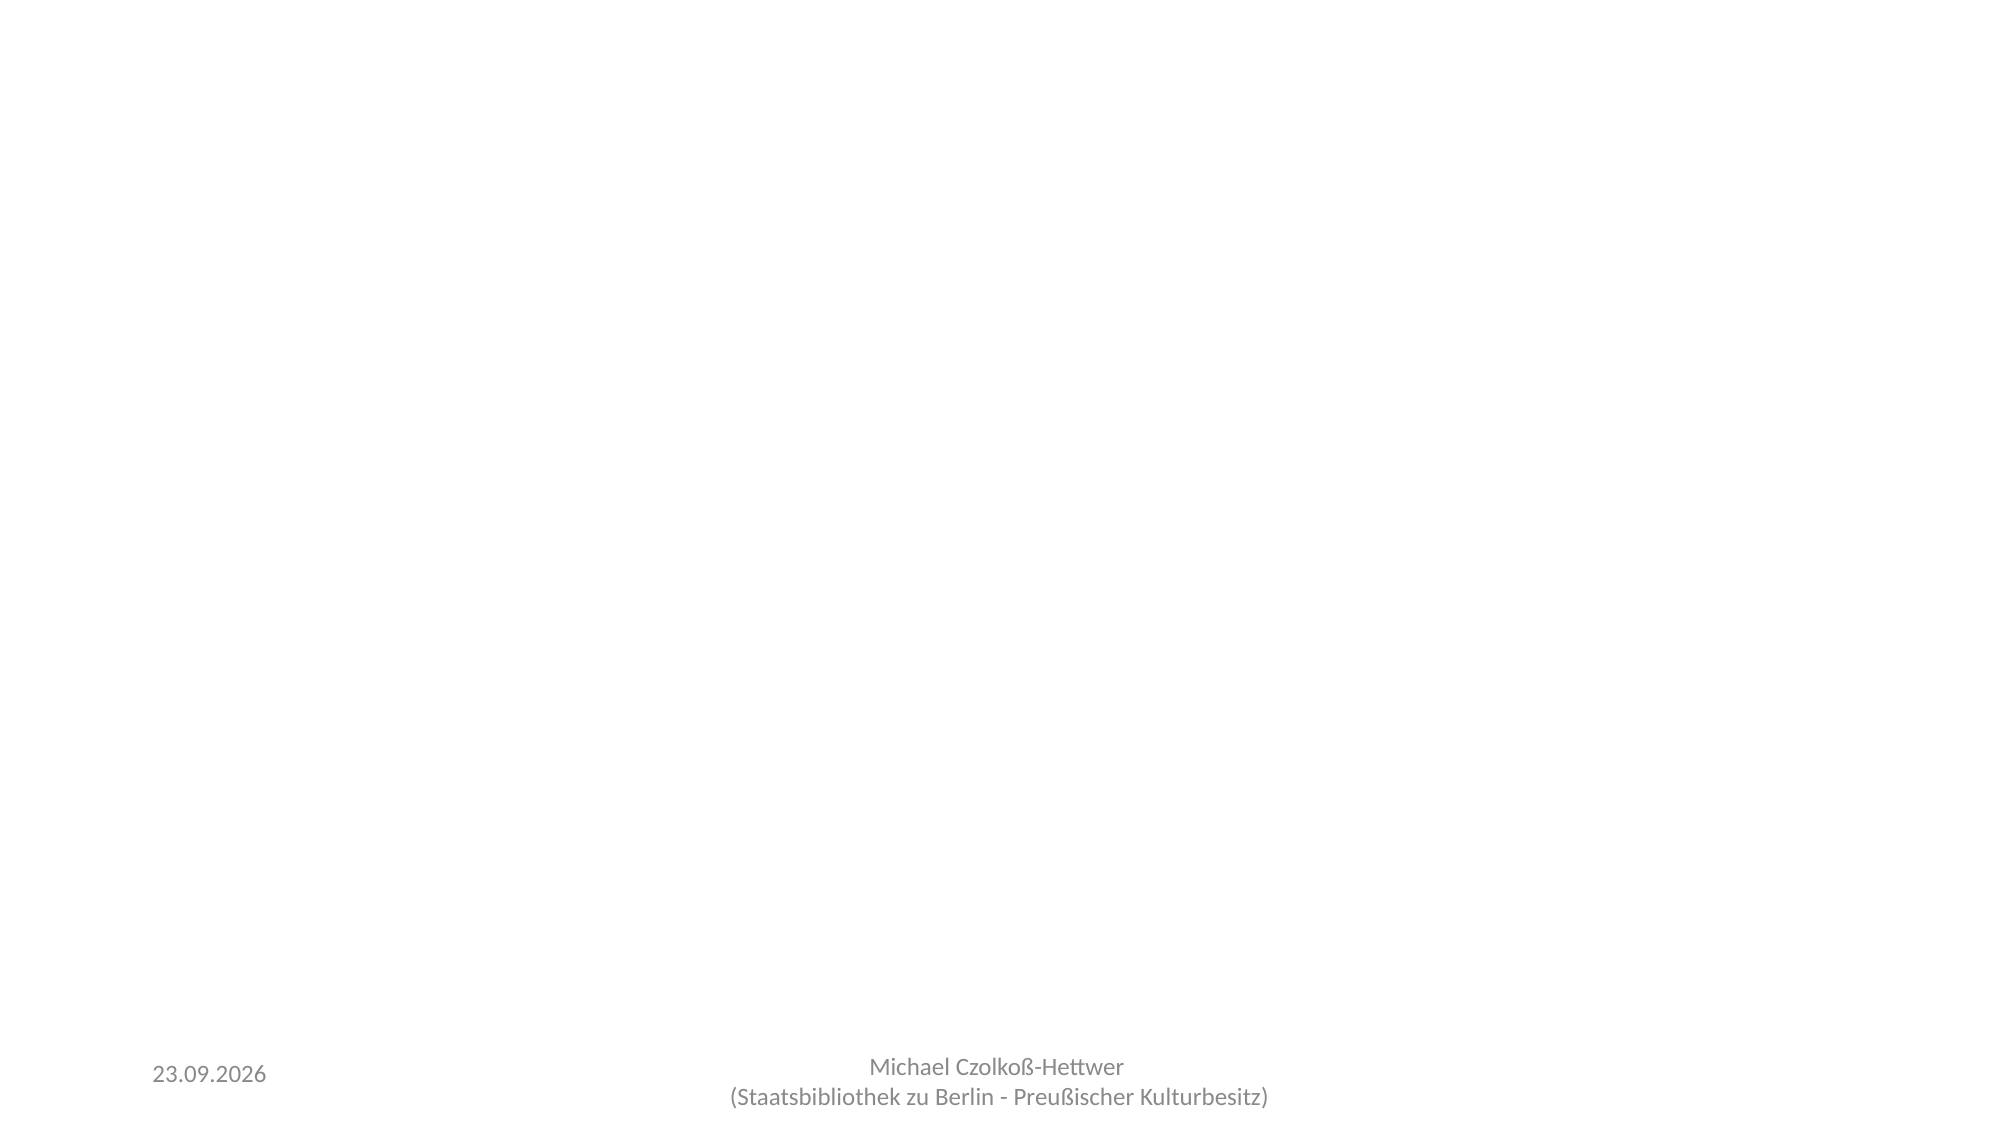

# II. Definitionsansätze zum Begriff „Forschungsdaten“
→ disziplinspezifische Definition
„Alle Daten, die während der Forschung benötigt und erzeugt werden.“
(…)
„Unter digitalen geistes- und kulturwissenschaftlichen Forschungsdaten werden innerhalb von DARIAH-DE all jene Quellen/Materialien und Ergebnisse verstanden, die im Kontext einer geistes- und kulturwissenschaftlichen Forschungsfrage gesammelt, erzeugt, beschrieben und/oder ausgewertet werden und in maschinenlesbarer Form zum Zwecke der Archivierung, Zitierbarkeit und zur weiteren Verarbeitung aufbewahrt werden können.“
Puhl et al. 2015, S. 12, S. 14.
Michael Czolkoß-Hettwer
(Staatsbibliothek zu Berlin - Preußischer Kulturbesitz)